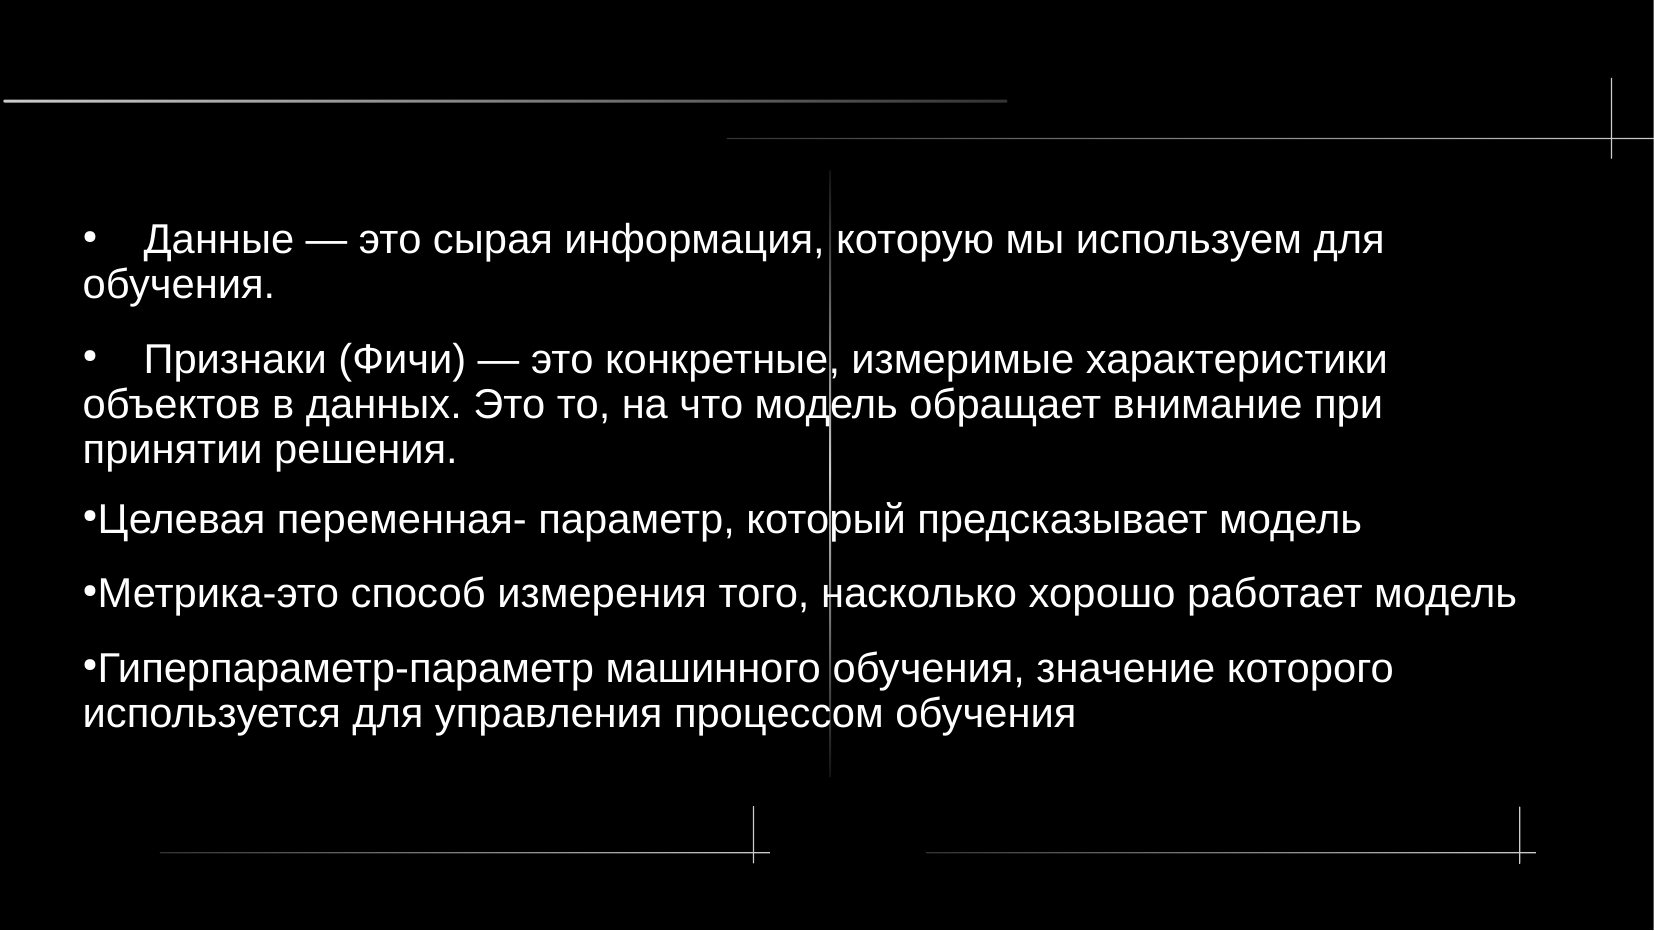

#
 Данные — это сырая информация, которую мы используем для обучения.
 Признаки (Фичи) — это конкретные, измеримые характеристики объектов в данных. Это то, на что модель обращает внимание при принятии решения.
Целевая переменная- параметр, который предсказывает модель
Метрика-это способ измерения того, насколько хорошо работает модель
Гиперпараметр-параметр машинного обучения, значение которого используется для управления процессом обучения